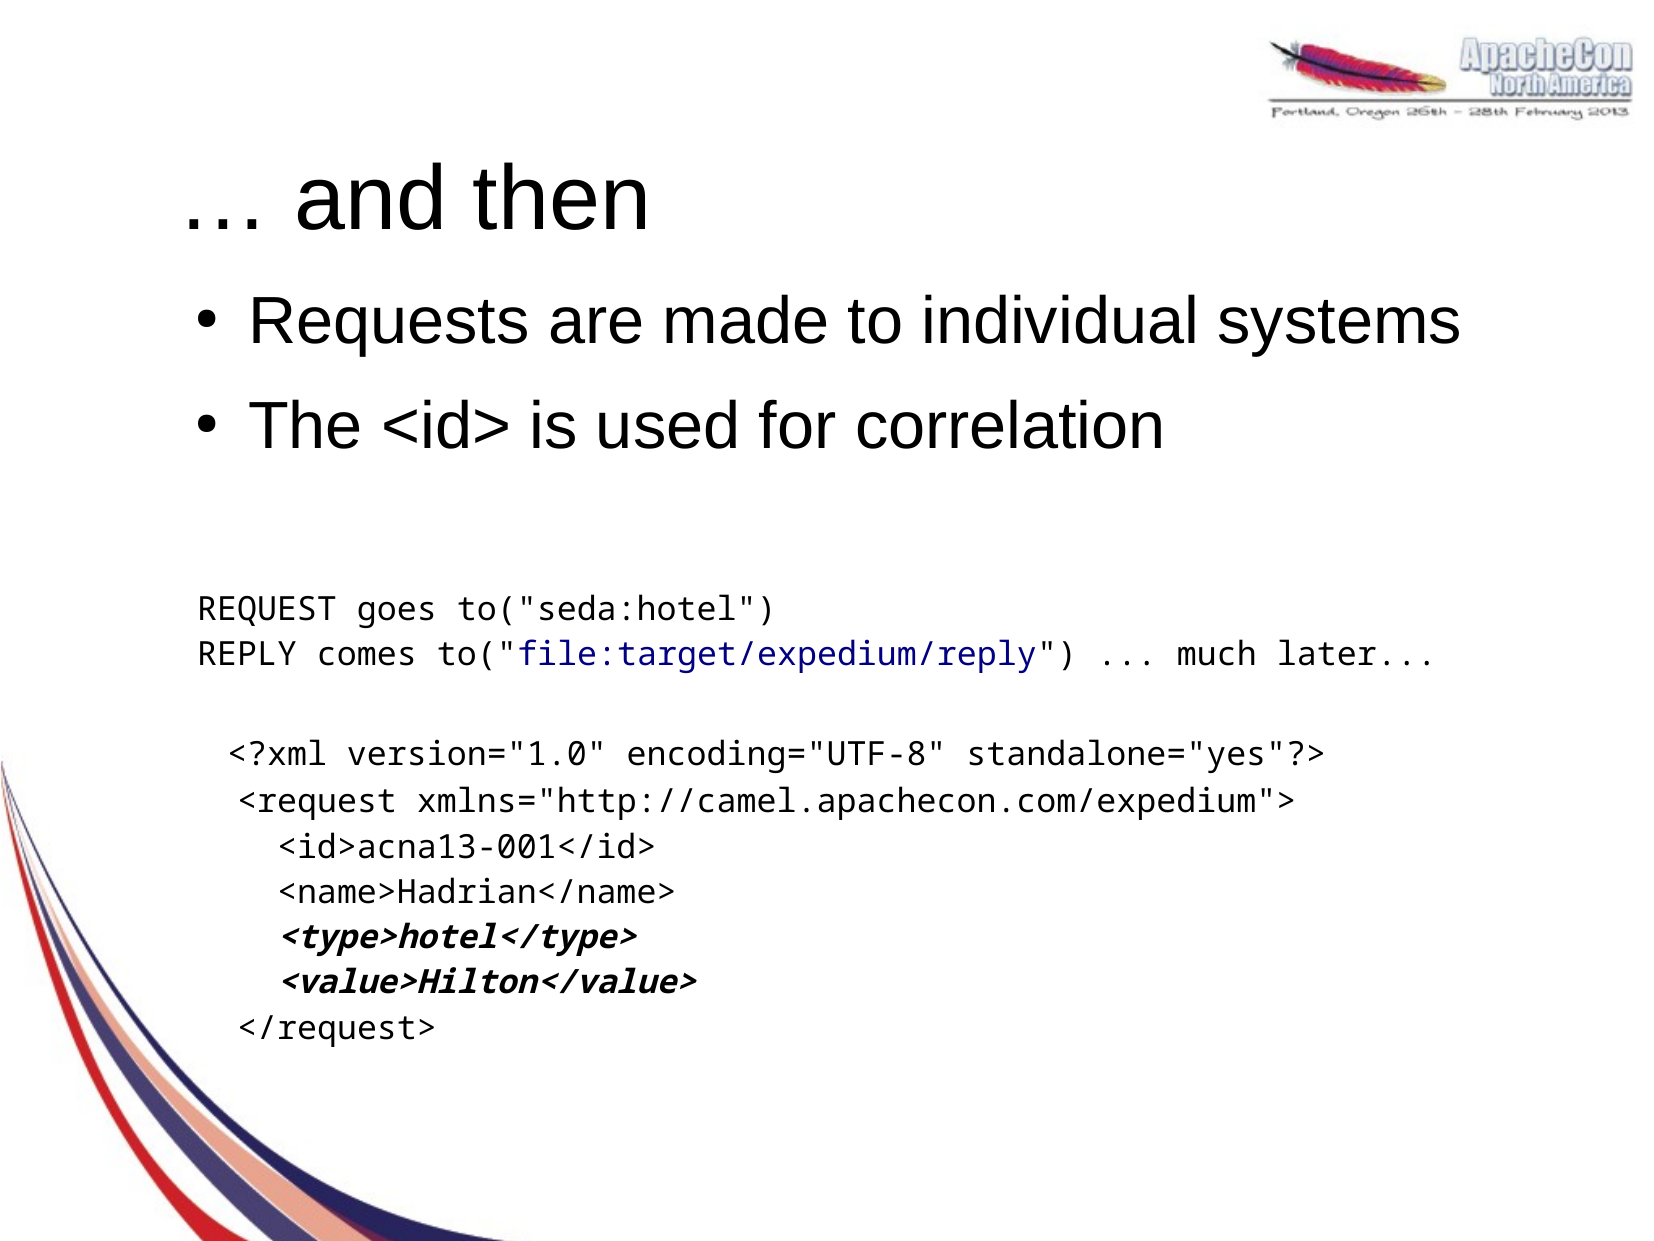

# … and then
Requests are made to individual systems
The <id> is used for correlation
 REQUEST goes to("seda:hotel")
 REPLY comes to("file:target/expedium/reply") ... much later...
 <?xml version="1.0" encoding="UTF-8" standalone="yes"?>
 <request xmlns="http://camel.apachecon.com/expedium">
 <id>acna13-001</id>
 <name>Hadrian</name>
 <type>hotel</type>
 <value>Hilton</value>
 </request>